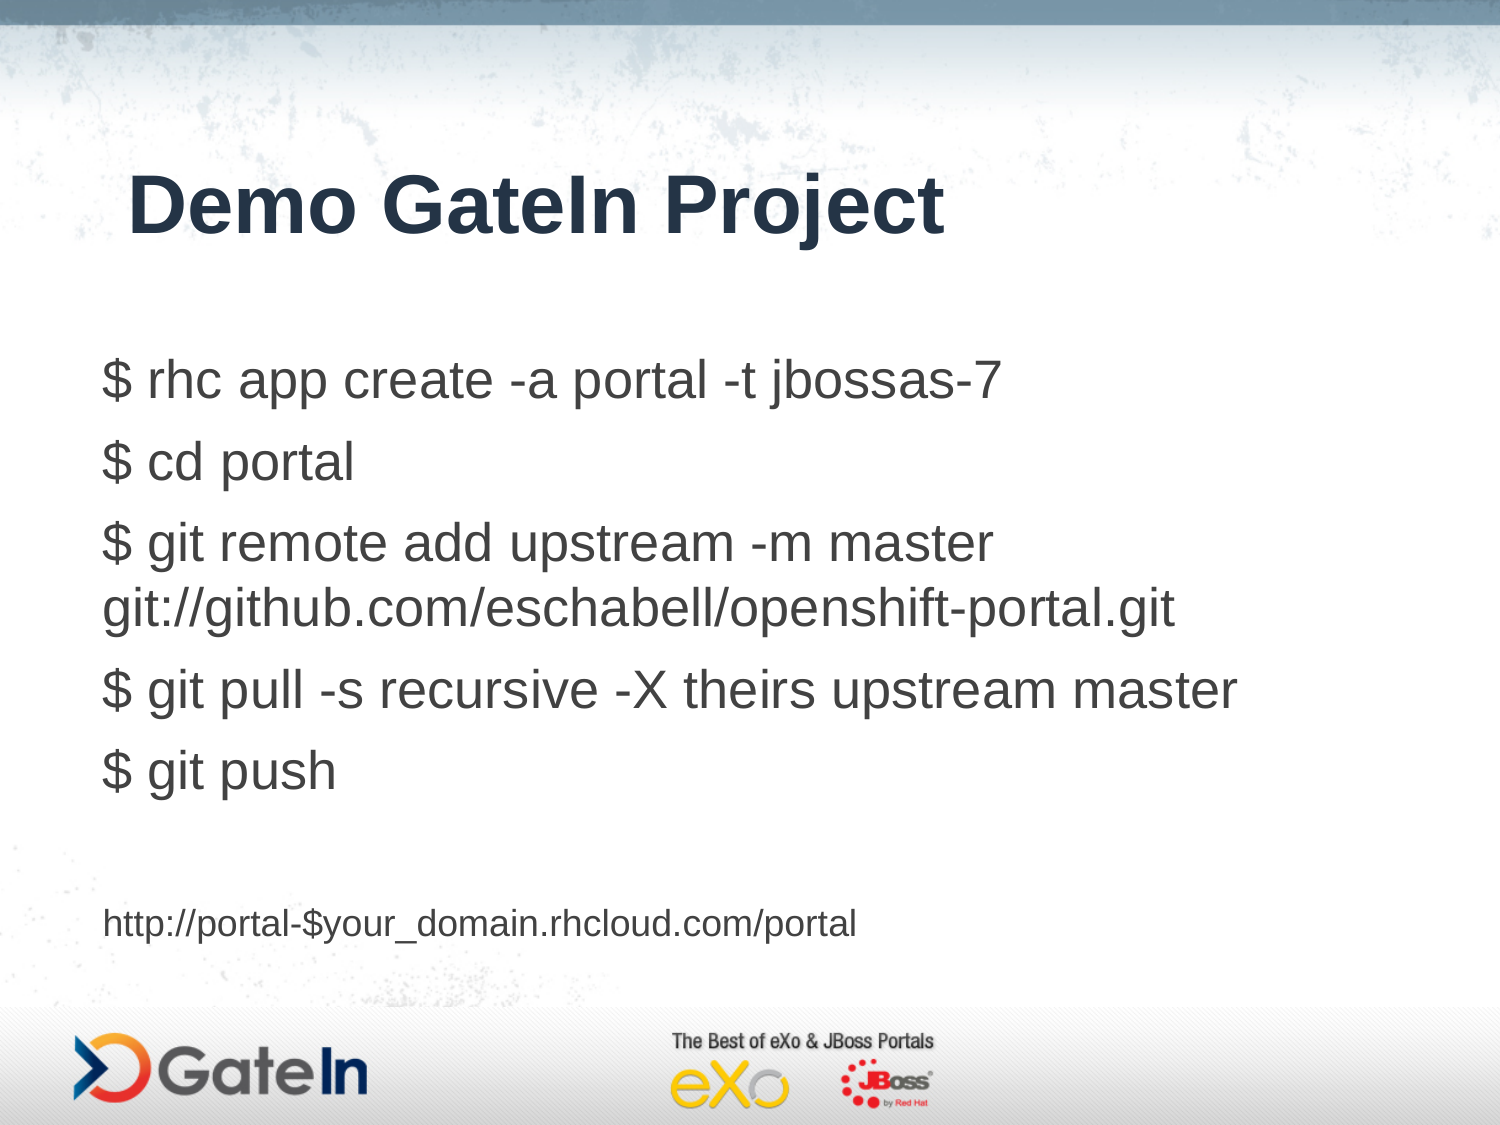

# Demo GateIn Project
$ rhc app create -a portal -t jbossas-7
$ cd portal
$ git remote add upstream -m master git://github.com/eschabell/openshift-portal.git
$ git pull -s recursive -X theirs upstream master
$ git push
http://portal-$your_domain.rhcloud.com/portal